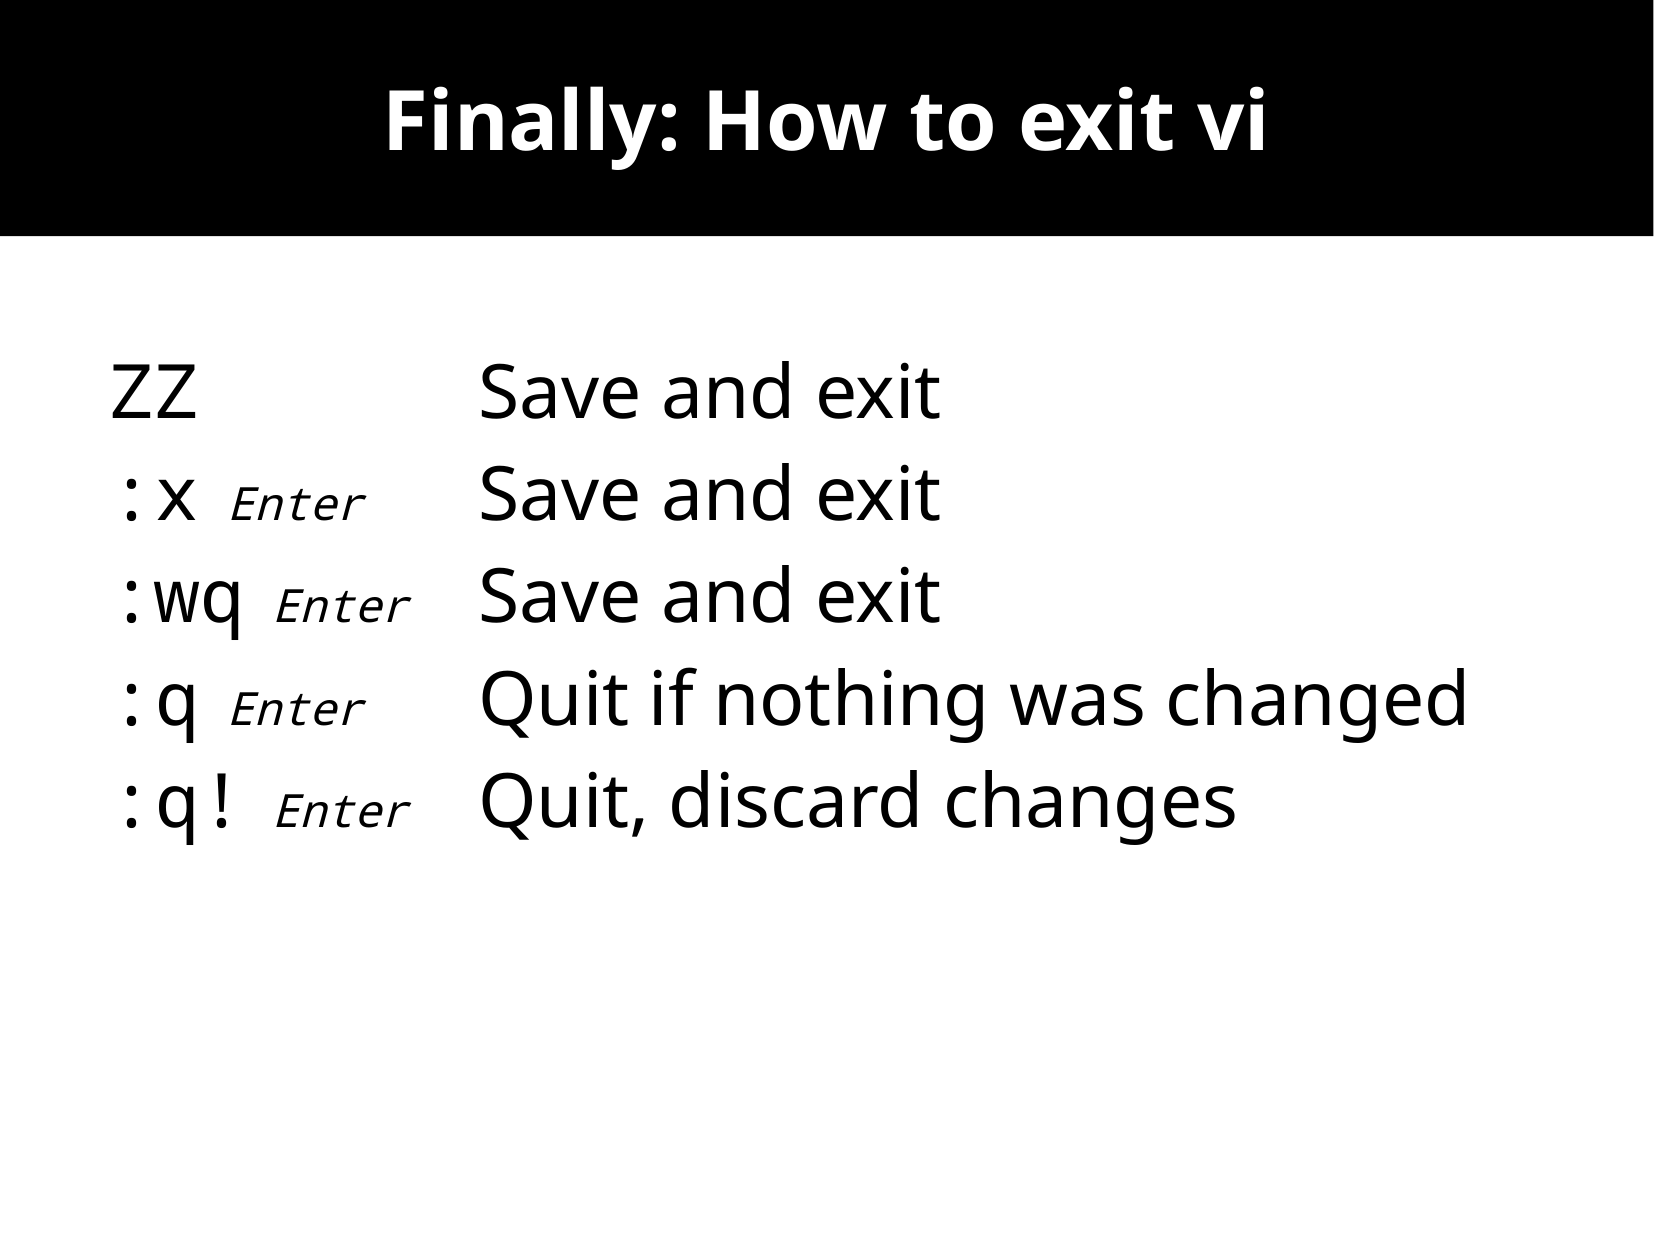

# Finally: How to exit vi
ZZ				Save and exit
:x Enter		Save and exit
:wq Enter	Save and exit
:q Enter		Quit if nothing was changed
:q! Enter	Quit, discard changes